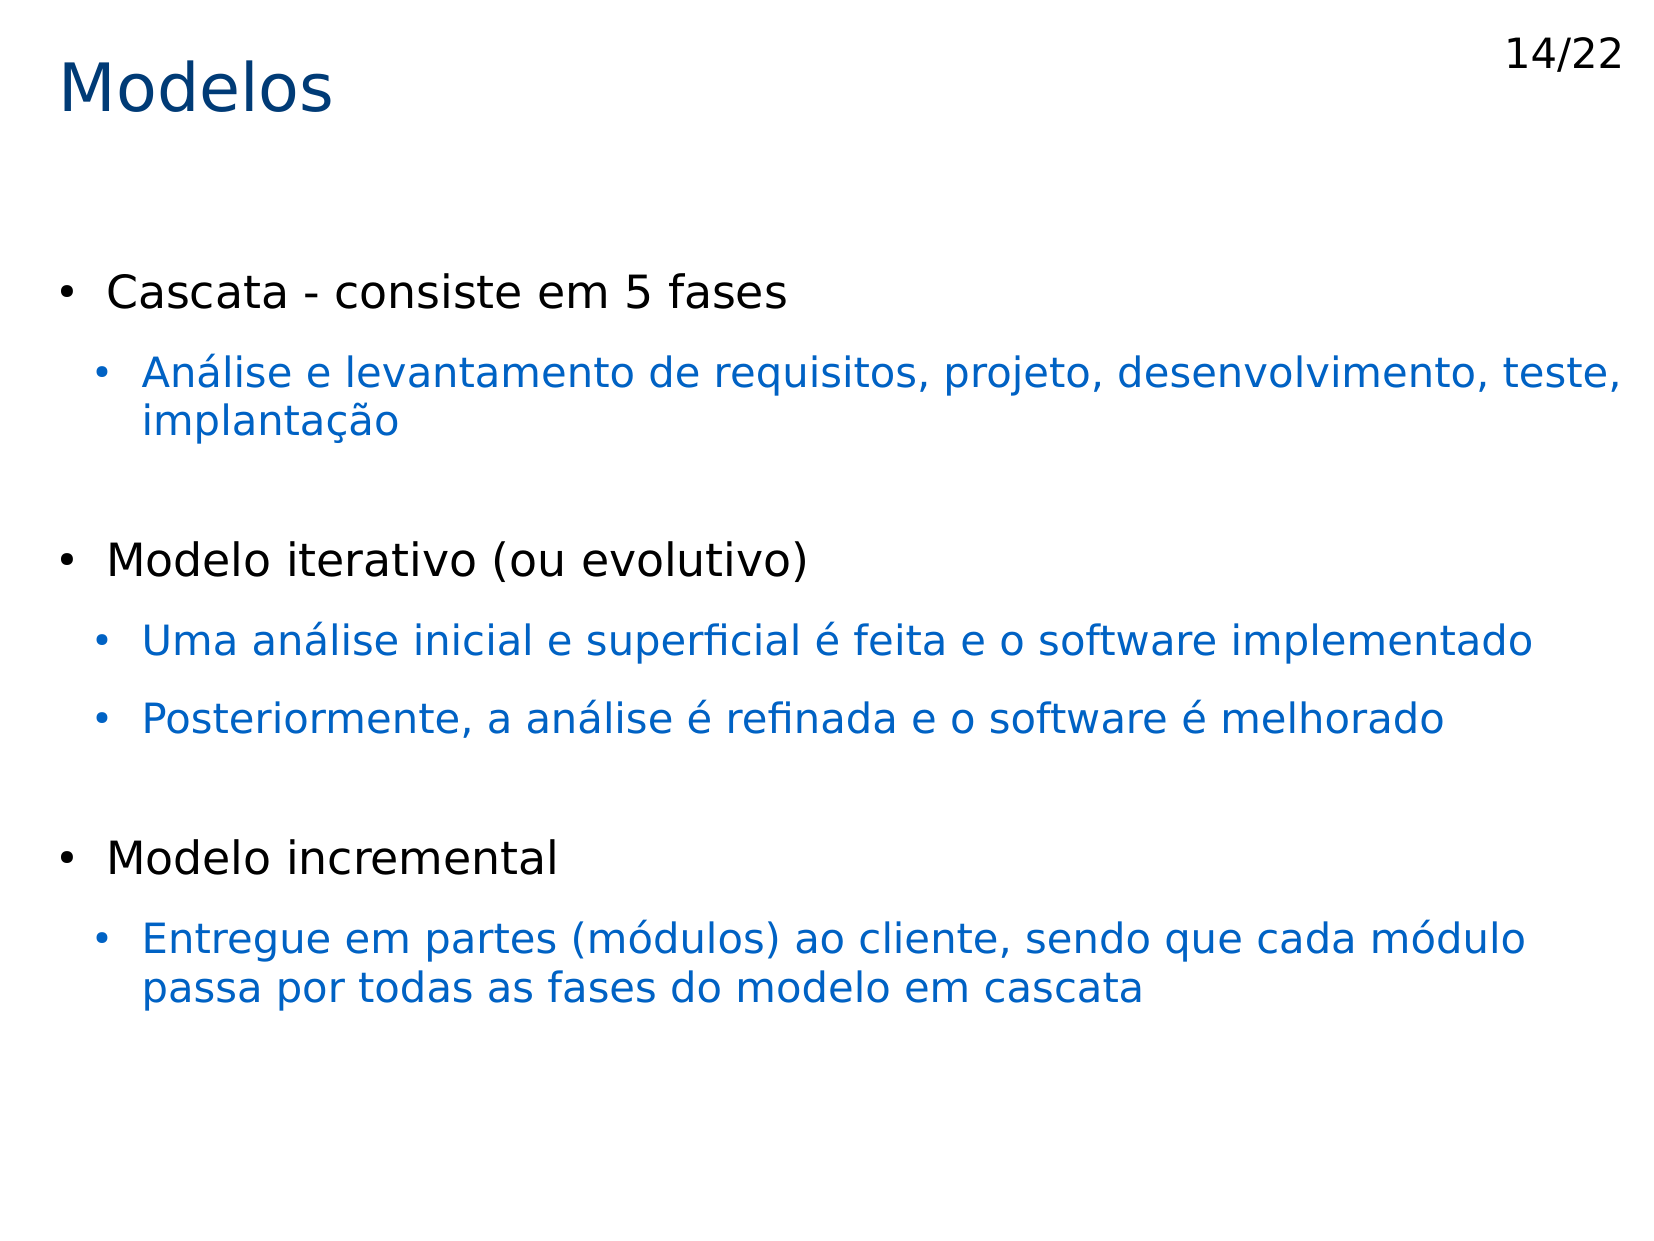

# Modelos
14
Cascata - consiste em 5 fases
Análise e levantamento de requisitos, projeto, desenvolvimento, teste, implantação
Modelo iterativo (ou evolutivo)
Uma análise inicial e superficial é feita e o software implementado
Posteriormente, a análise é refinada e o software é melhorado
Modelo incremental
Entregue em partes (módulos) ao cliente, sendo que cada módulo passa por todas as fases do modelo em cascata